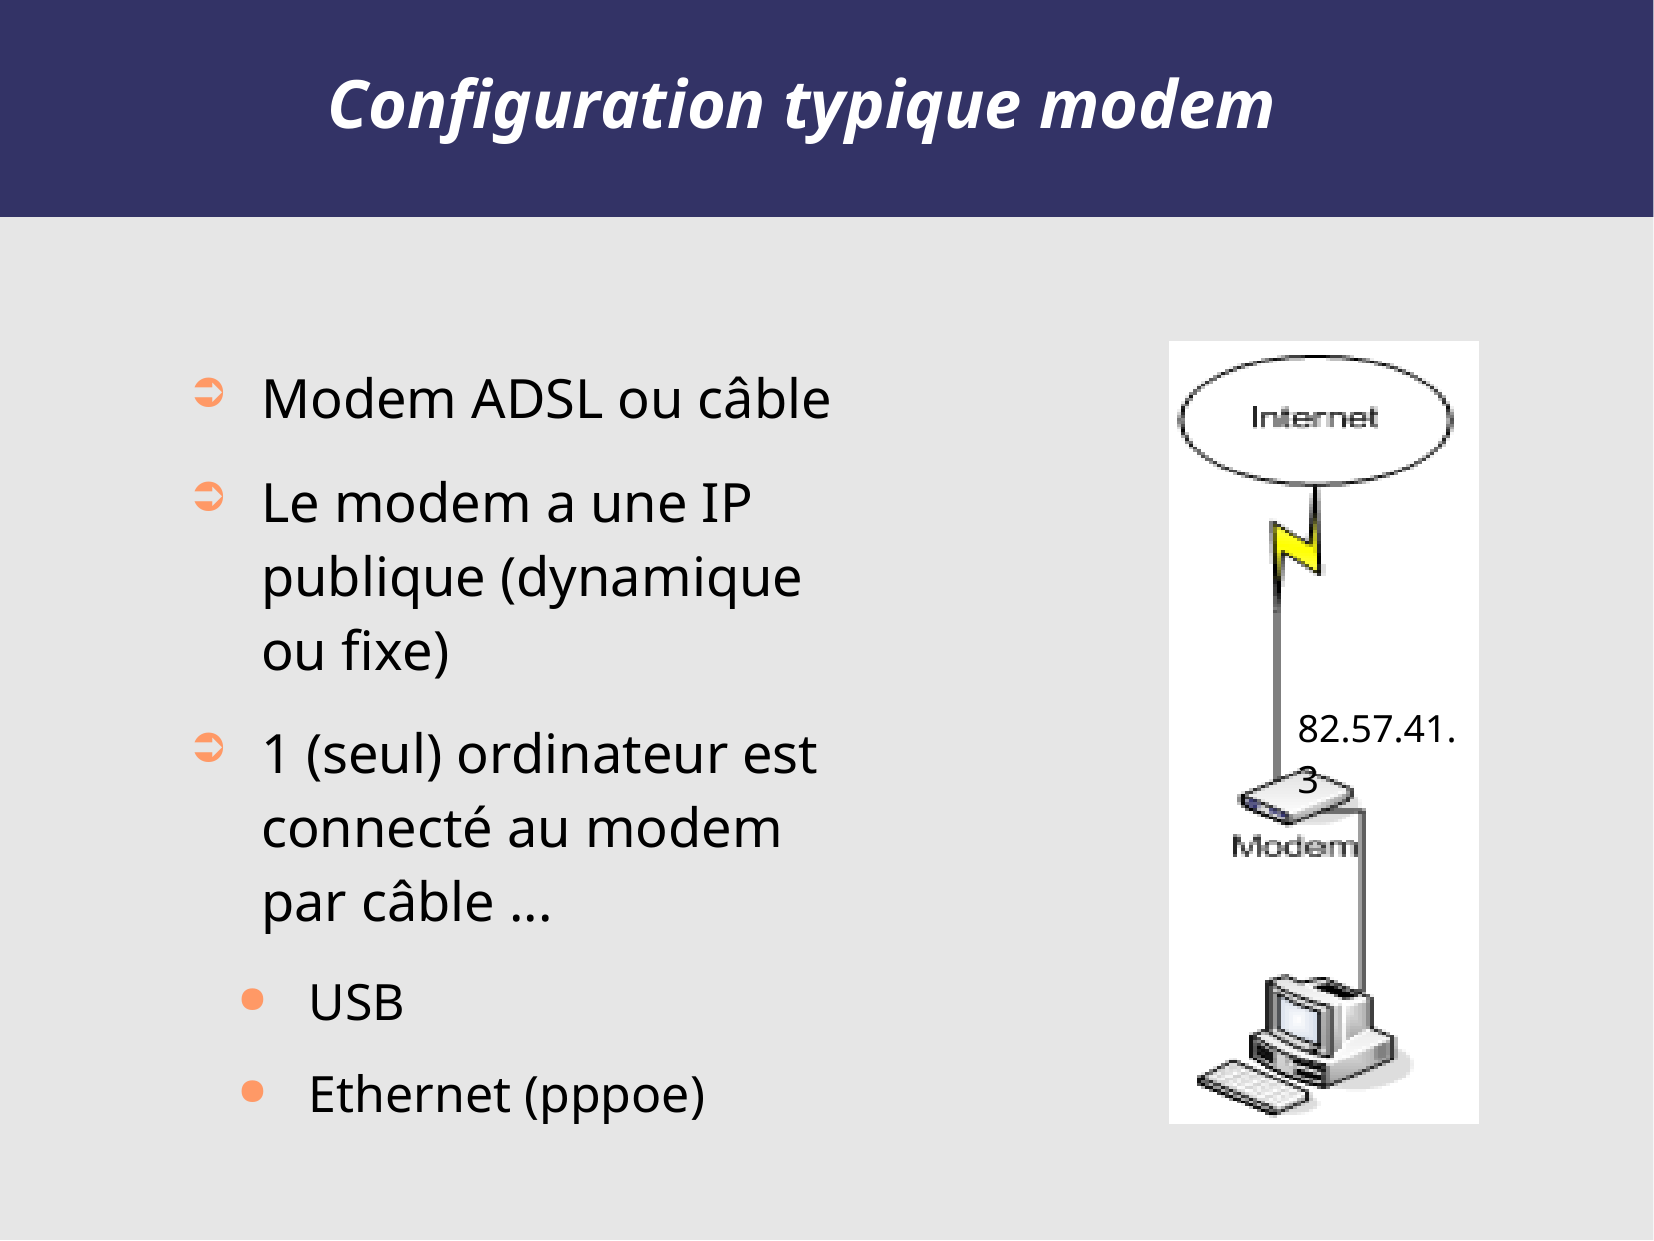

# Configuration typique modem
Modem ADSL ou câble
Le modem a une IP publique (dynamique ou fixe)
1 (seul) ordinateur est connecté au modem par câble ...
USB
Ethernet (pppoe)
82.57.41.3